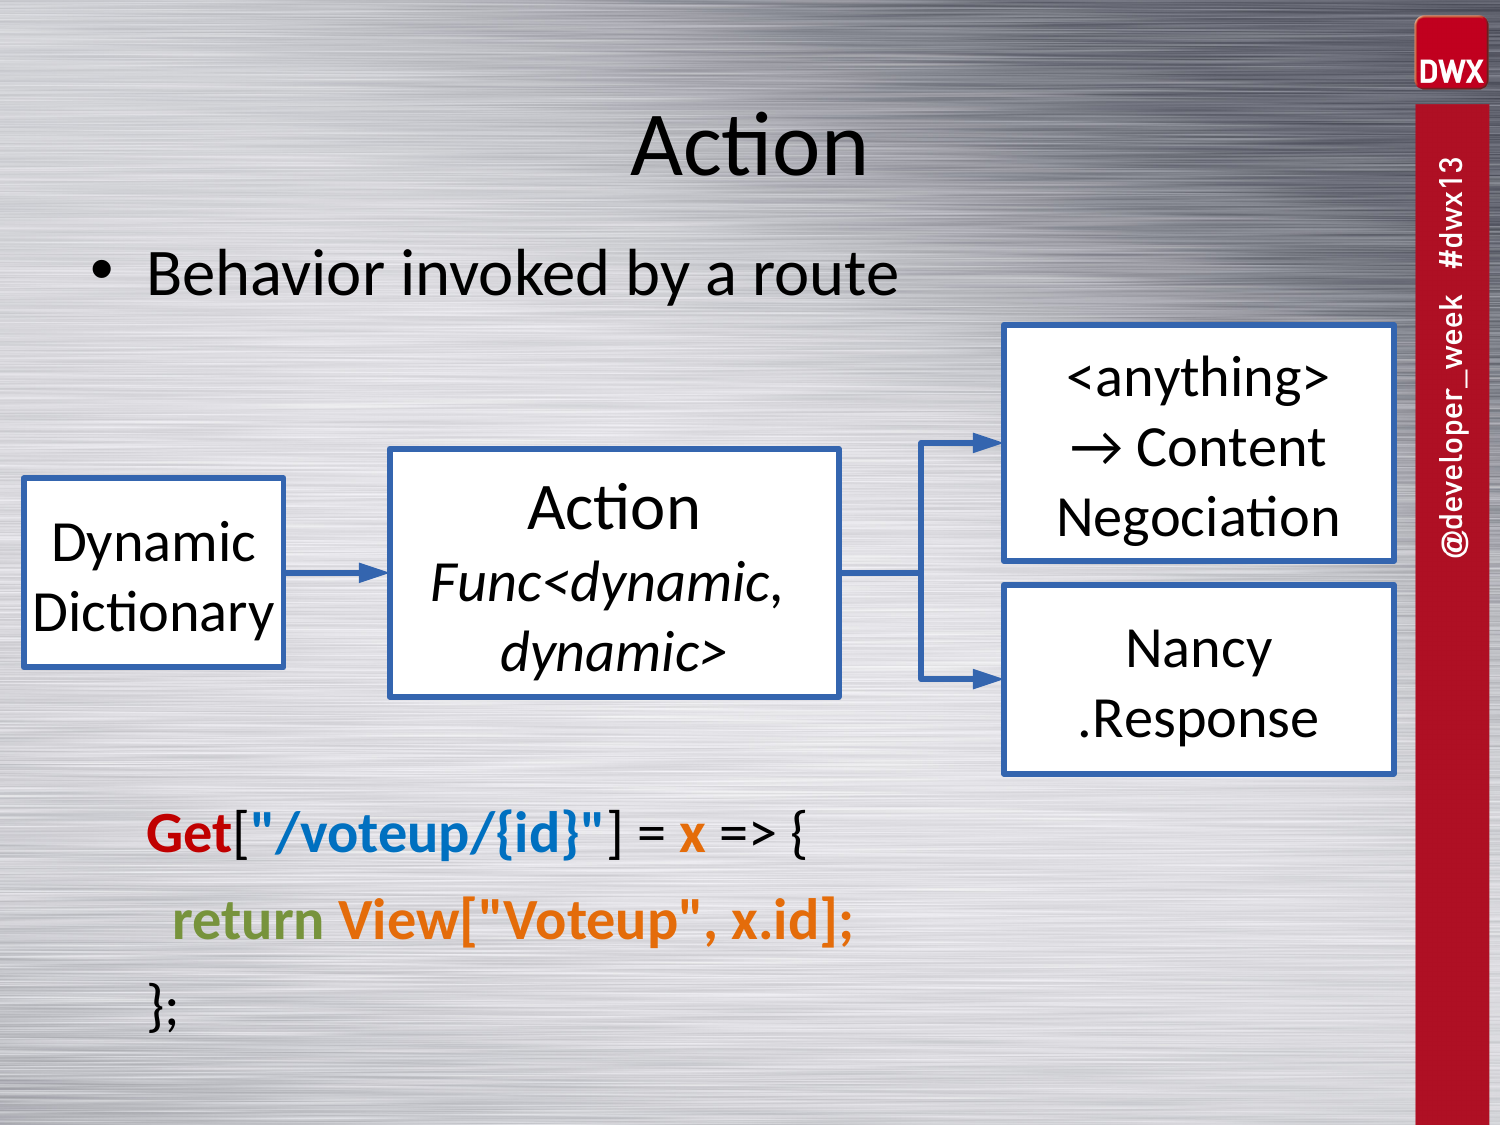

# Action
Behavior invoked by a route
Get["/voteup/{id}"] = x => {
 return View["Voteup", x.id];
};
<anything>
→ Content
Negociation
Action
Func<dynamic,
dynamic>
Dynamic
Dictionary
Nancy
.Response